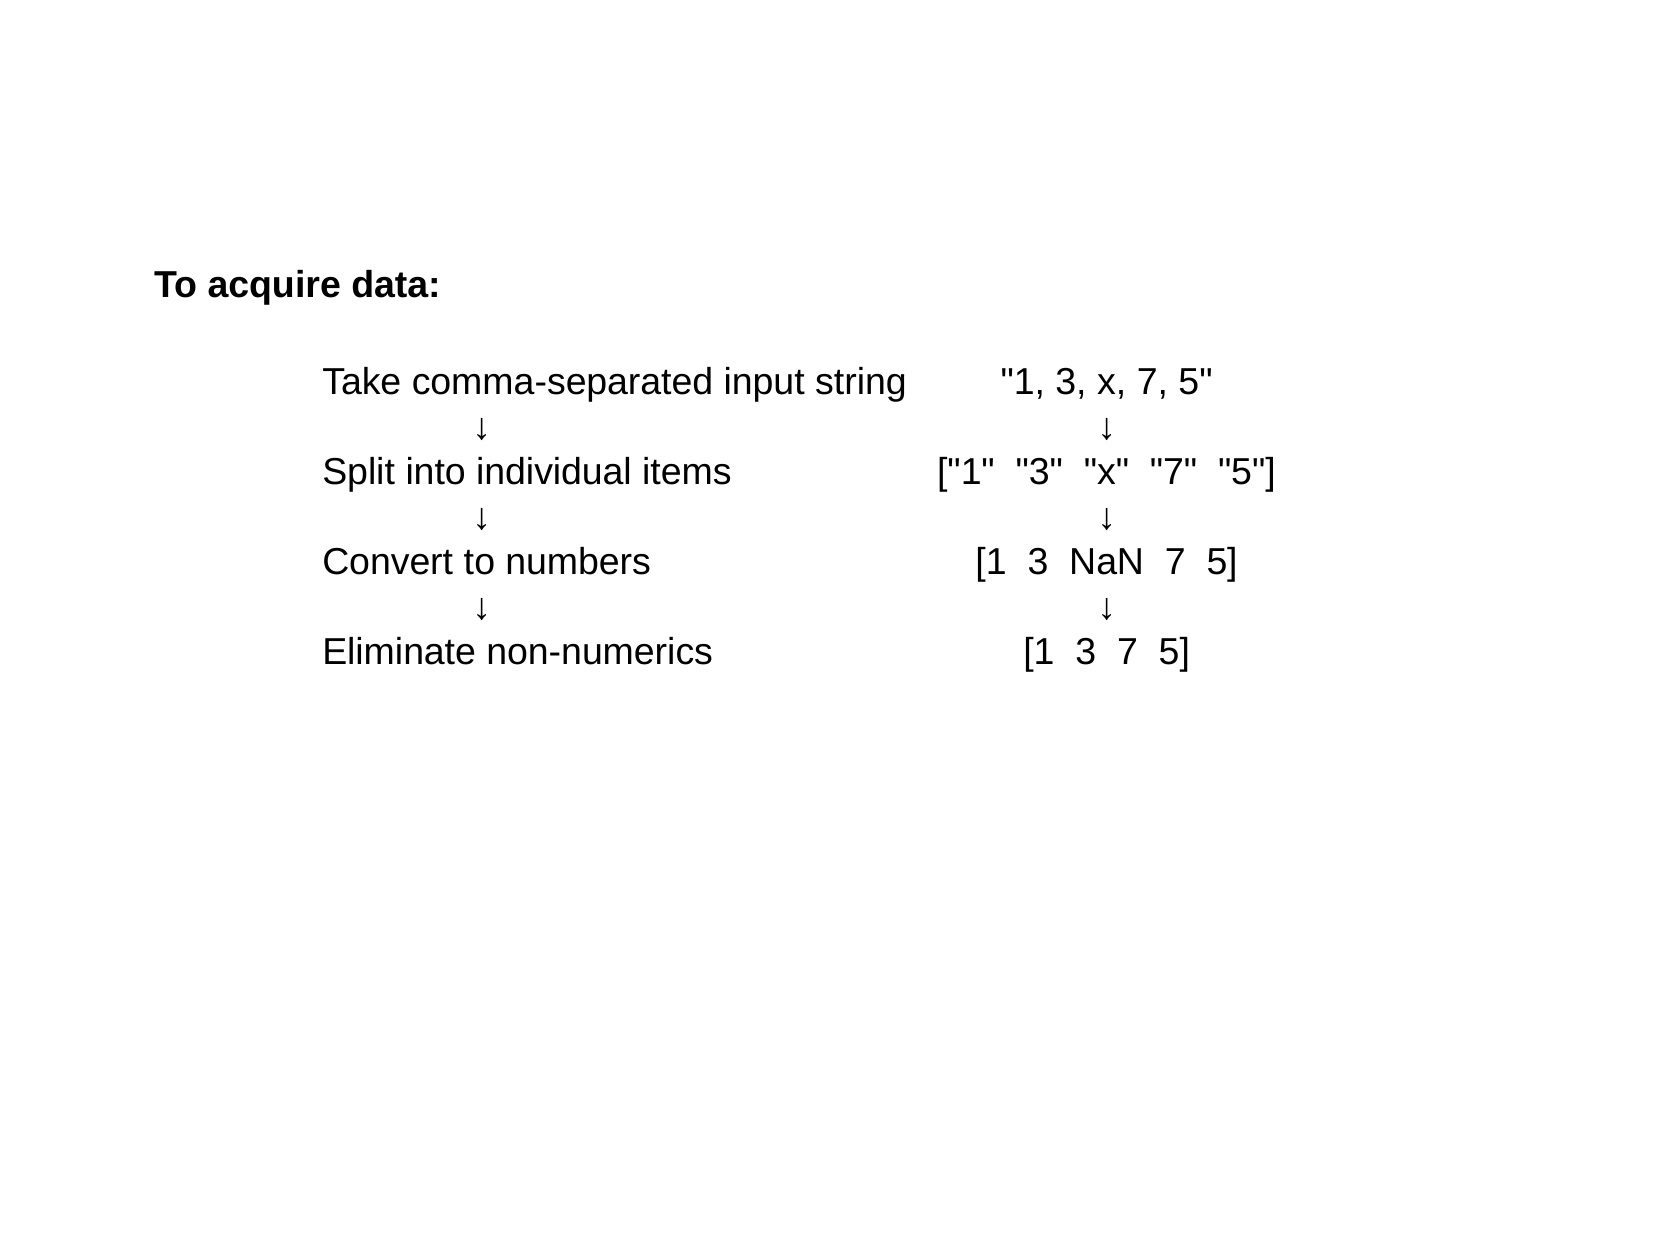

To acquire data:
Take comma-separated input string
		↓
Split into individual items
		↓
Convert to numbers
		↓
Eliminate non-numerics
"1, 3, x, 7, 5"
↓
["1" "3" "x" "7" "5"]
↓
[1 3 NaN 7 5]
↓
[1 3 7 5]